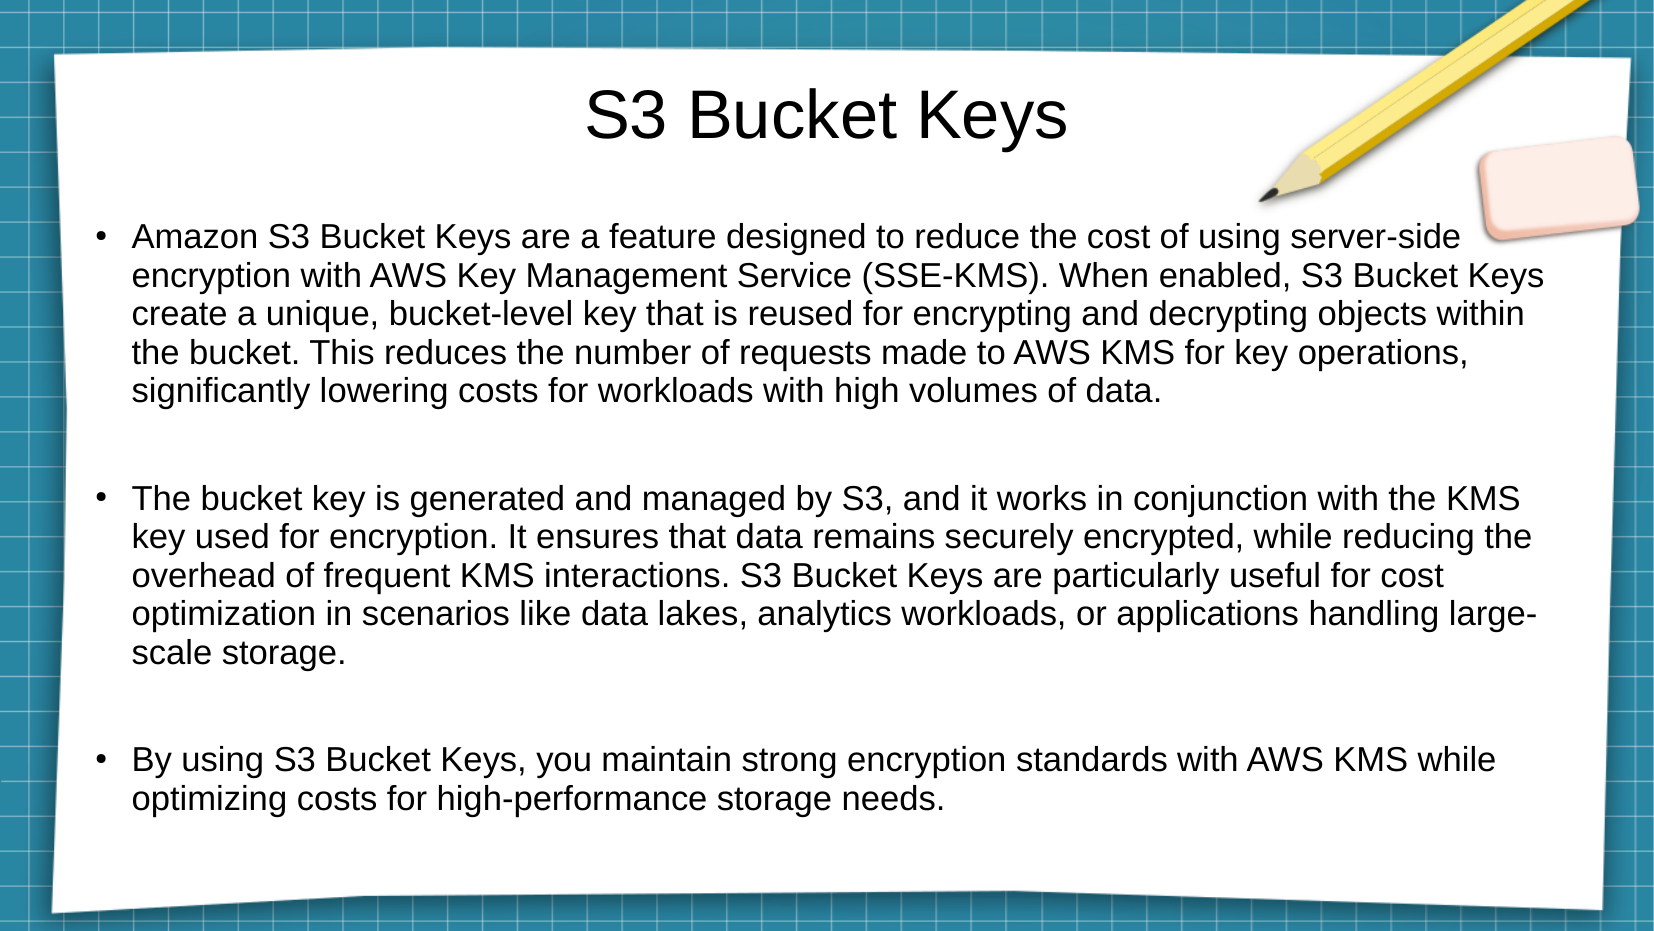

# S3 Bucket Keys
Amazon S3 Bucket Keys are a feature designed to reduce the cost of using server-side encryption with AWS Key Management Service (SSE-KMS). When enabled, S3 Bucket Keys create a unique, bucket-level key that is reused for encrypting and decrypting objects within the bucket. This reduces the number of requests made to AWS KMS for key operations, significantly lowering costs for workloads with high volumes of data.
The bucket key is generated and managed by S3, and it works in conjunction with the KMS key used for encryption. It ensures that data remains securely encrypted, while reducing the overhead of frequent KMS interactions. S3 Bucket Keys are particularly useful for cost optimization in scenarios like data lakes, analytics workloads, or applications handling large-scale storage.
By using S3 Bucket Keys, you maintain strong encryption standards with AWS KMS while optimizing costs for high-performance storage needs.